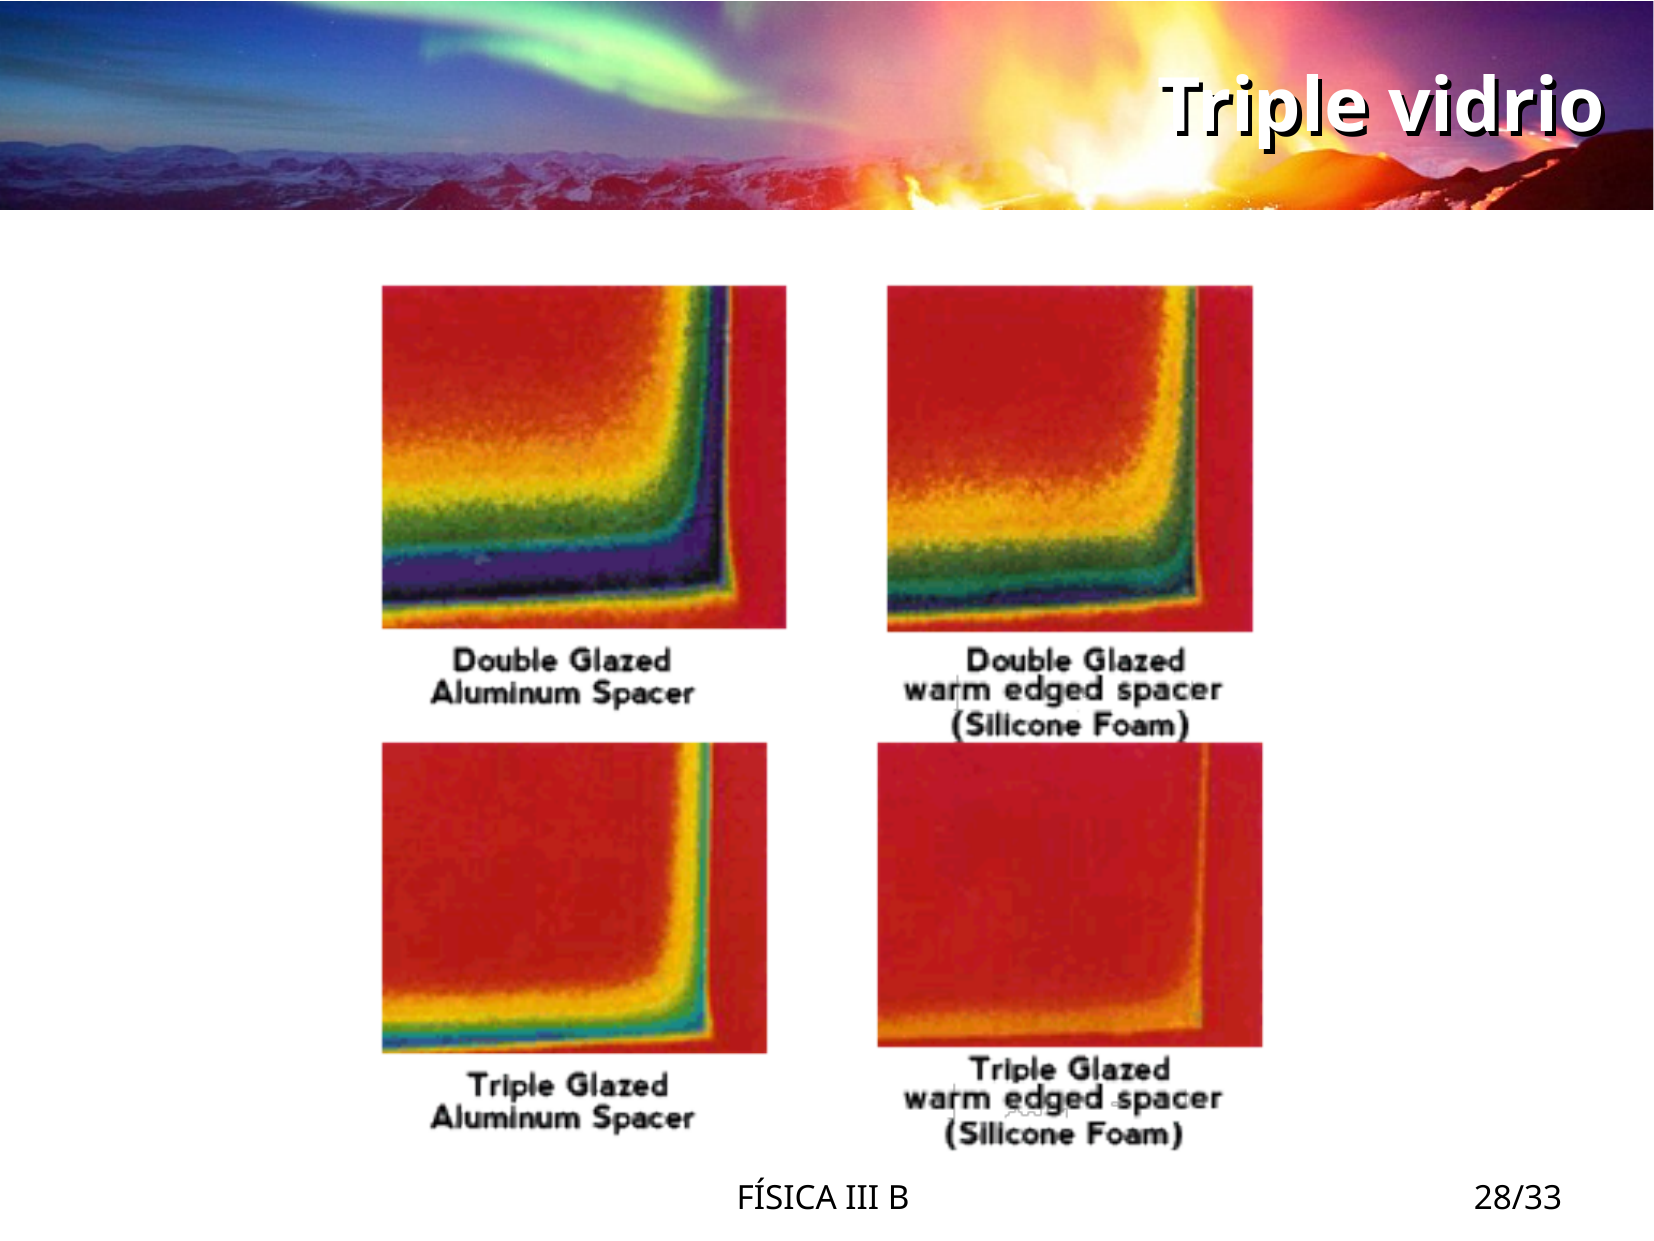

# Triple vidrio
FÍSICA III B
28